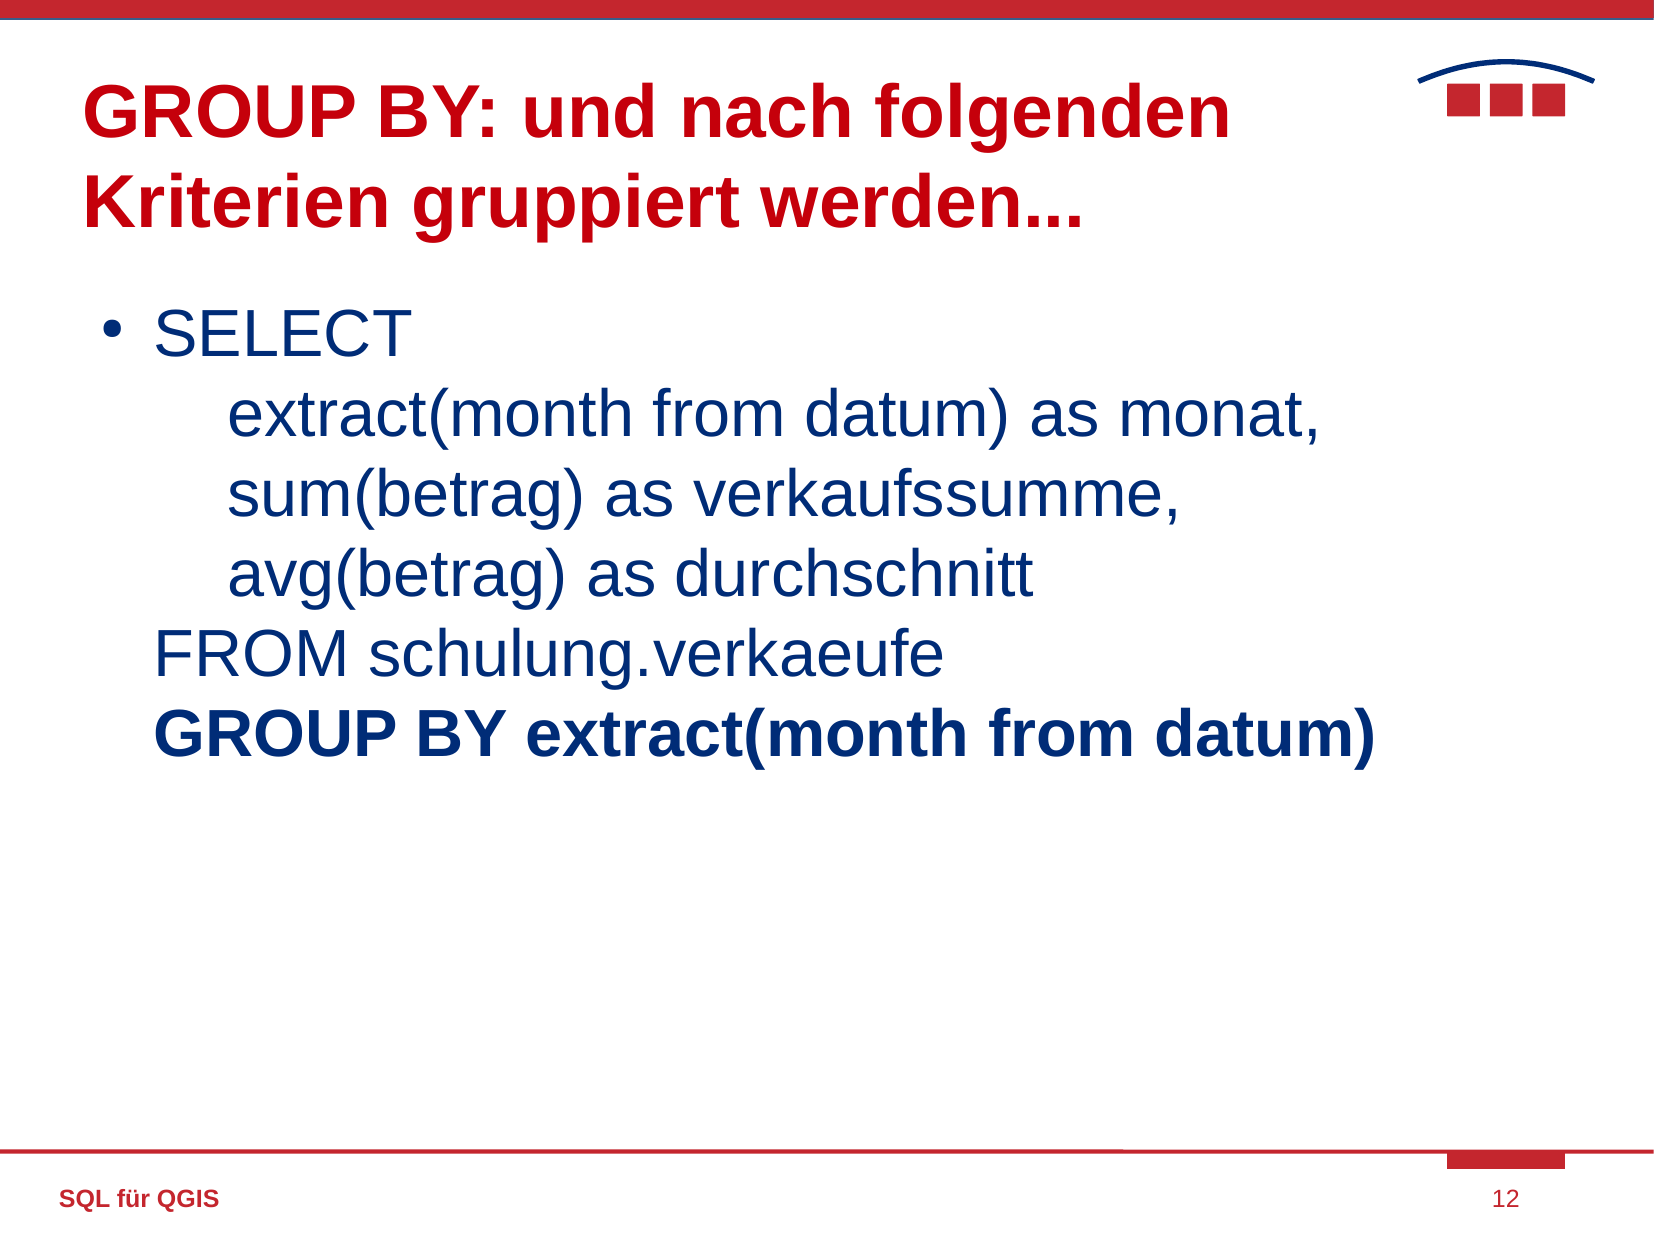

# GROUP BY: und nach folgenden Kriterien gruppiert werden...
SELECT
	extract(month from datum) as monat,
	sum(betrag) as verkaufssumme,
	avg(betrag) as durchschnitt
FROM schulung.verkaeufe
GROUP BY extract(month from datum)